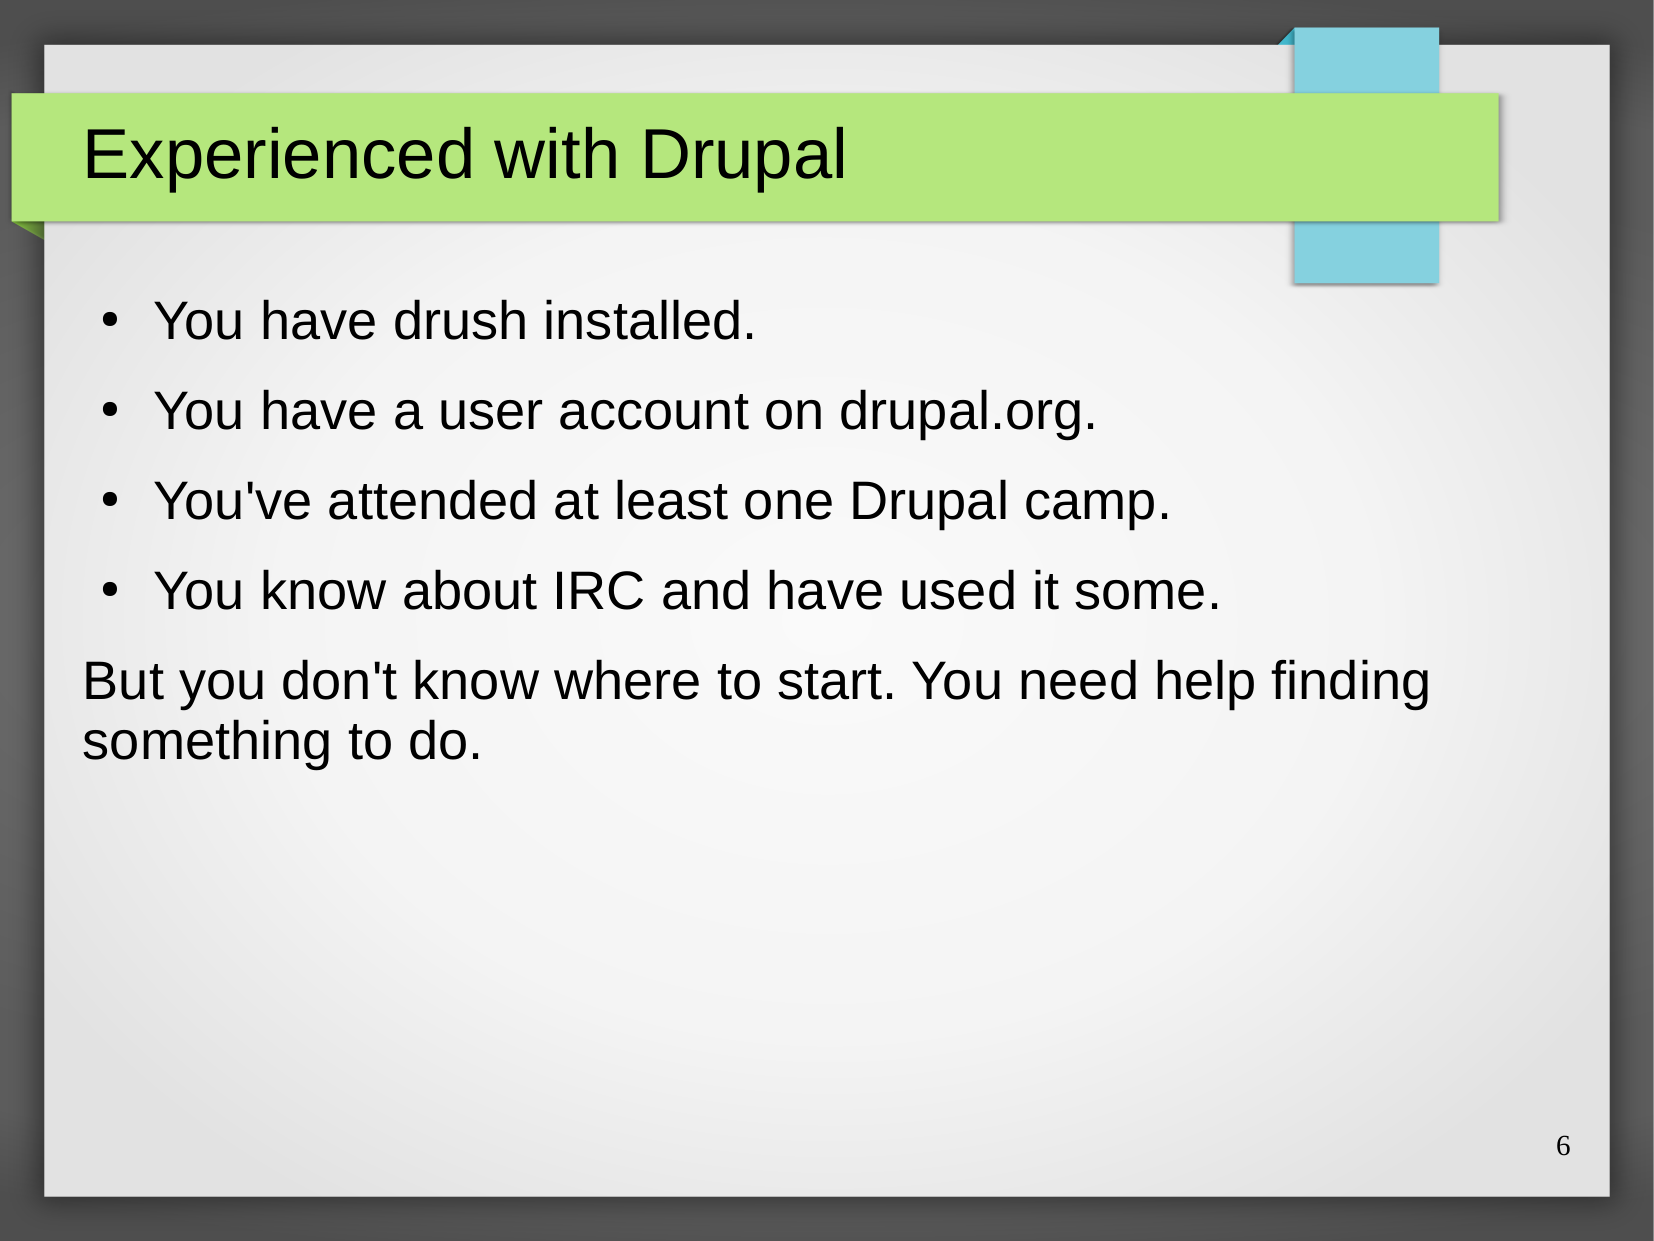

# Experienced with Drupal
You have drush installed.
You have a user account on drupal.org.
You've attended at least one Drupal camp.
You know about IRC and have used it some.
But you don't know where to start. You need help finding something to do.
6